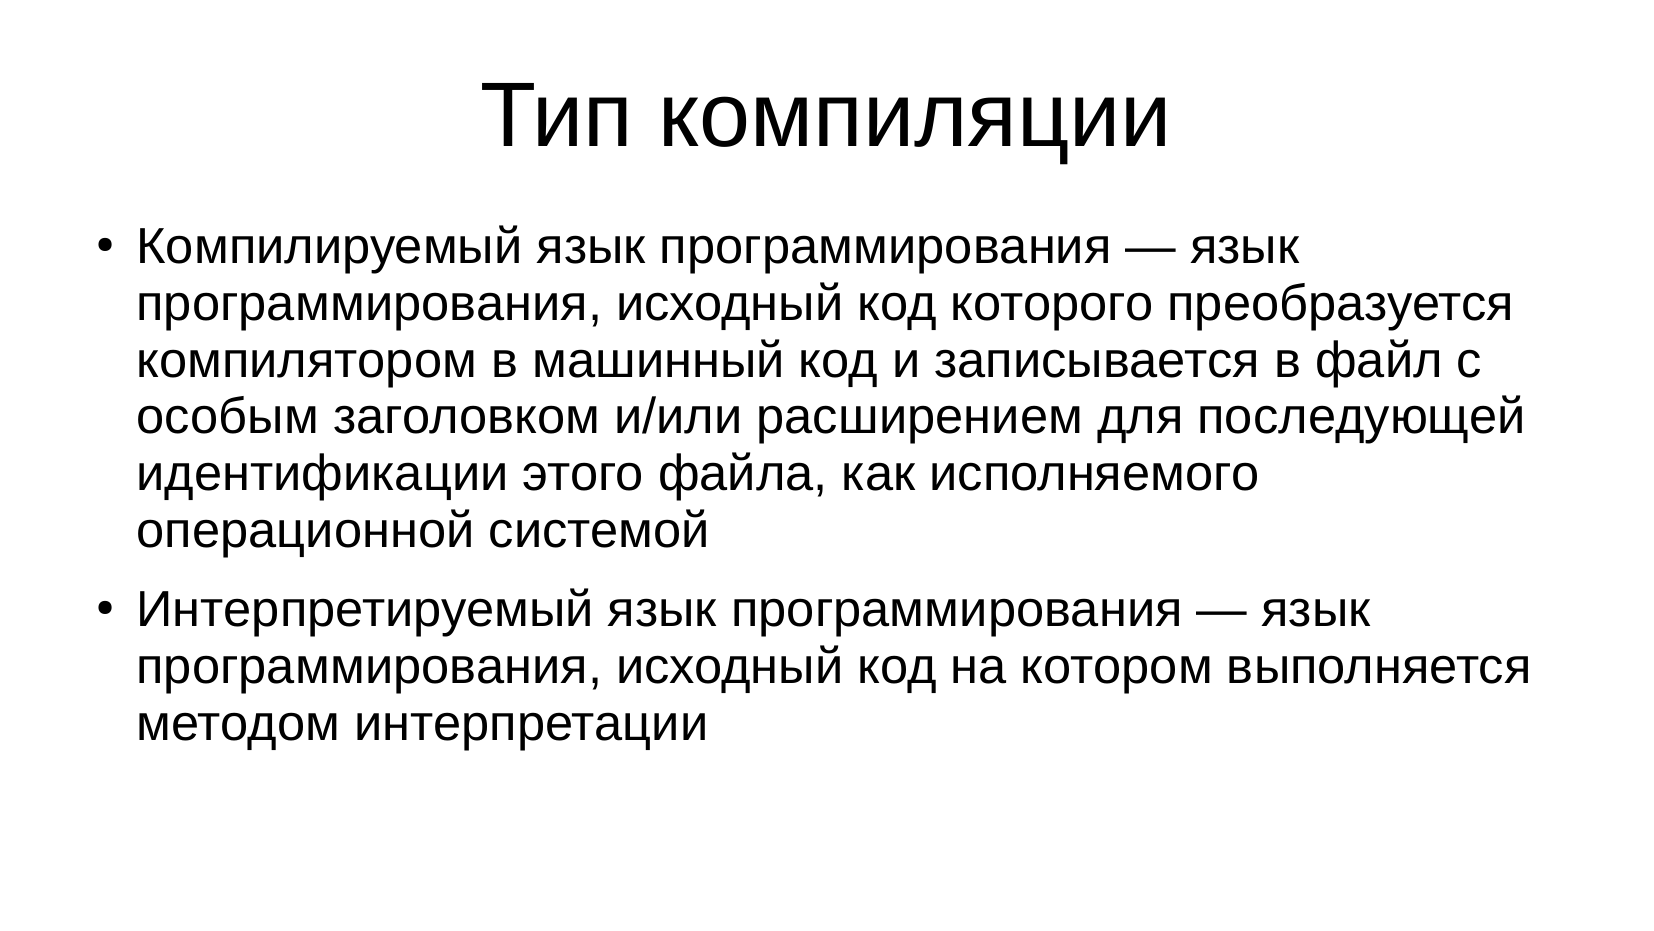

# Тип компиляции
Компилируемый язык программирования — язык программирования, исходный код которого преобразуется компилятором в машинный код и записывается в файл с особым заголовком и/или расширением для последующей идентификации этого файла, как исполняемого операционной системой
Интерпретируемый язык программирования — язык программирования, исходный код на котором выполняется методом интерпретации